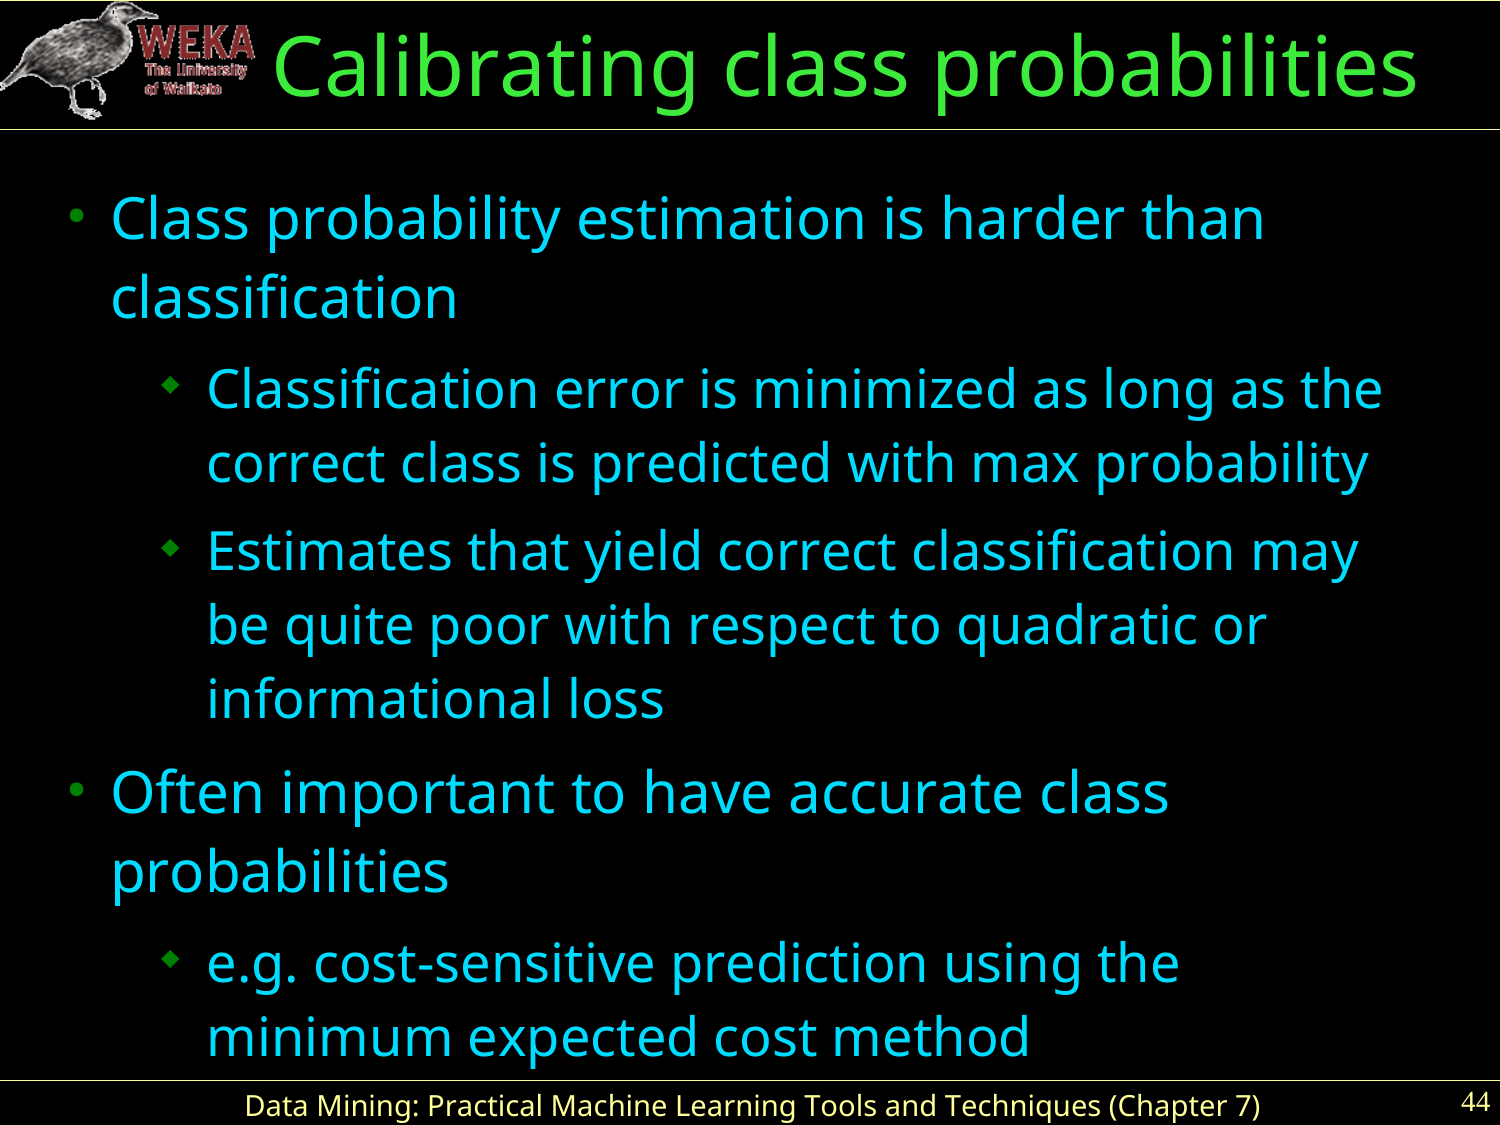

# Calibrating class probabilities
Class probability estimation is harder than classification
Classification error is minimized as long as the correct class is predicted with max probability
Estimates that yield correct classification may be quite poor with respect to quadratic or informational loss
Often important to have accurate class probabilities
e.g. cost-sensitive prediction using the minimum expected cost method
Data Mining: Practical Machine Learning Tools and Techniques (Chapter 7)
44